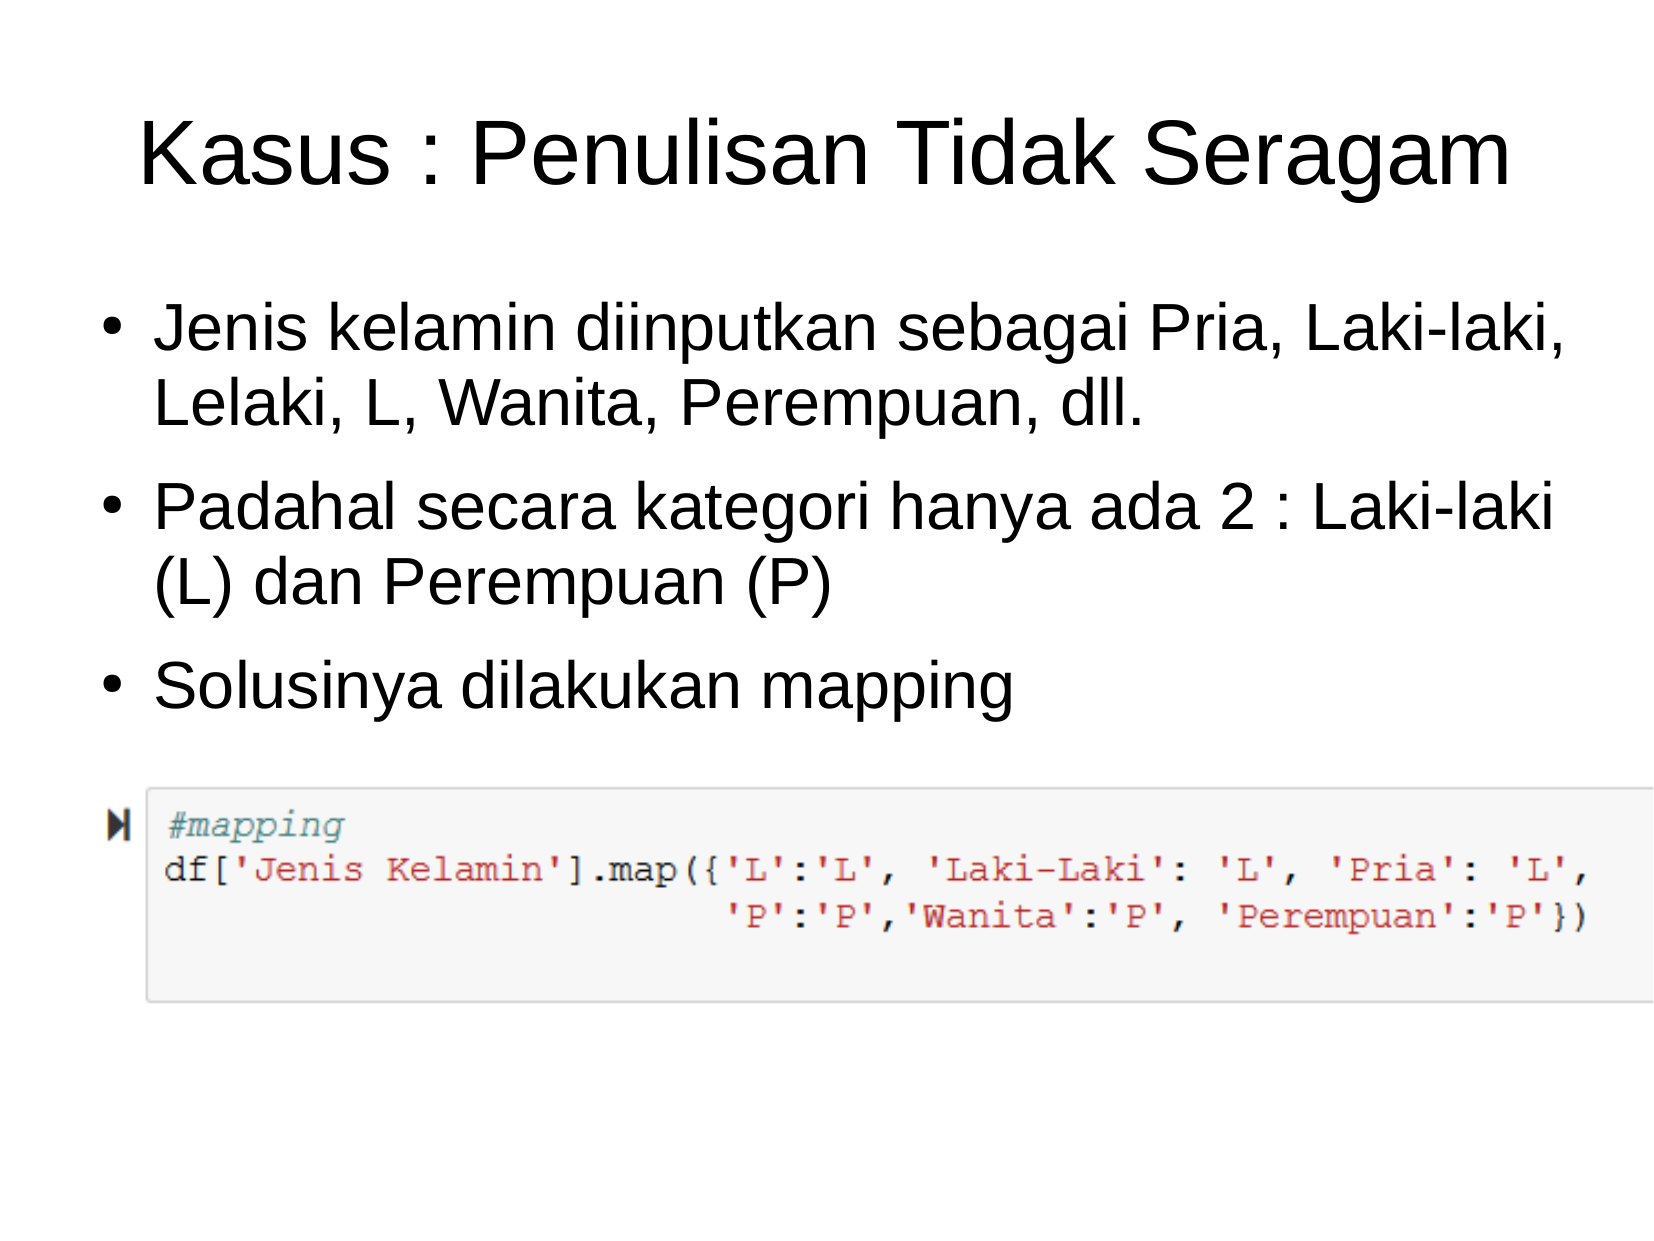

# Kasus : Penulisan Tidak Seragam
Jenis kelamin diinputkan sebagai Pria, Laki-laki, Lelaki, L, Wanita, Perempuan, dll.
Padahal secara kategori hanya ada 2 : Laki-laki (L) dan Perempuan (P)
Solusinya dilakukan mapping